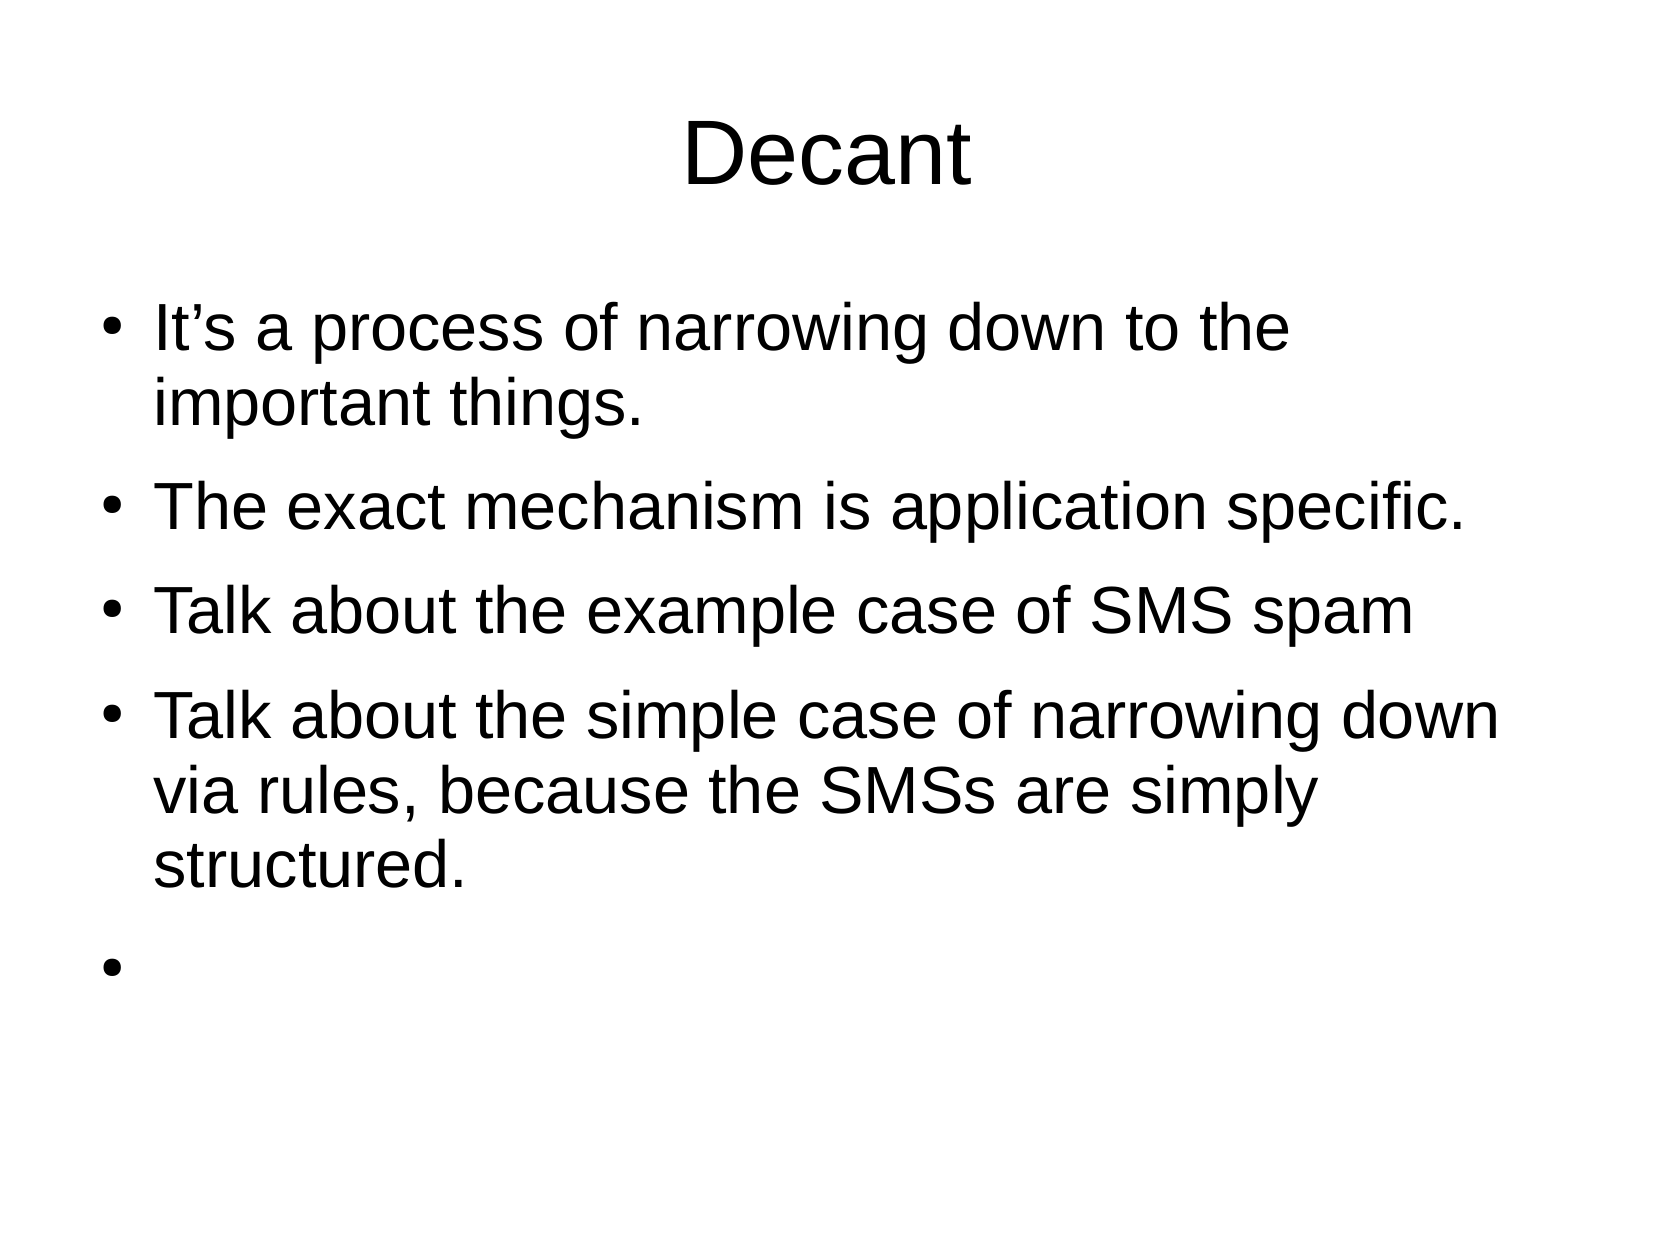

# Decant
It’s a process of narrowing down to the important things.
The exact mechanism is application specific.
Talk about the example case of SMS spam
Talk about the simple case of narrowing down via rules, because the SMSs are simply structured.